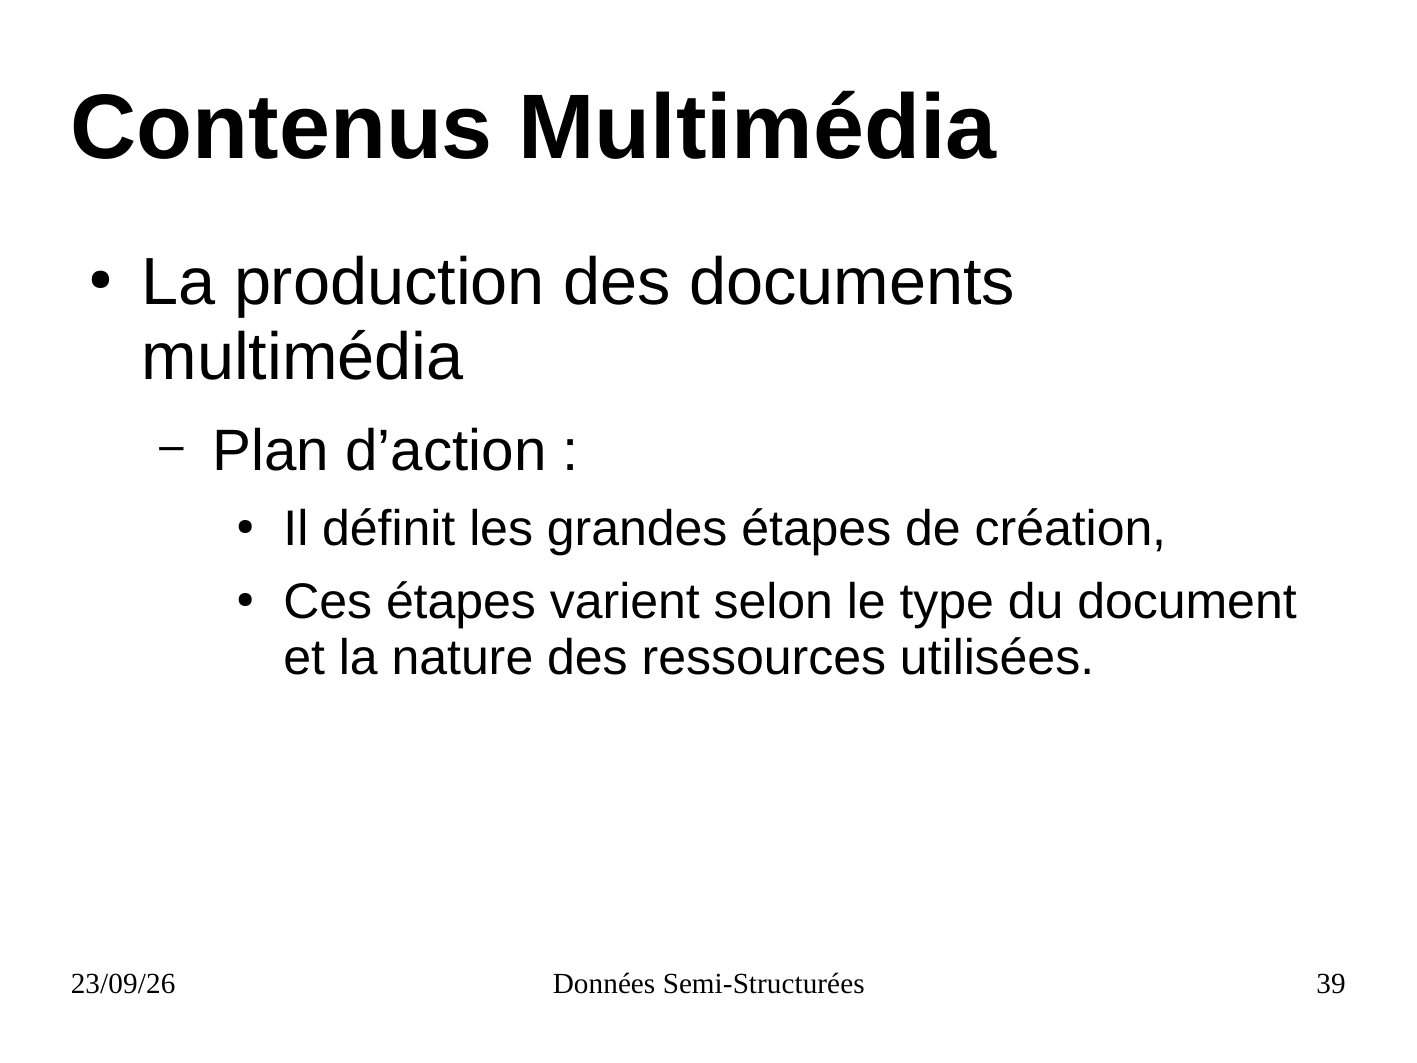

# Contenus Multimédia
La production des documents multimédia
Plan d’action :
Il définit les grandes étapes de création,
Ces étapes varient selon le type du document et la nature des ressources utilisées.
Données Semi-Structurées
39